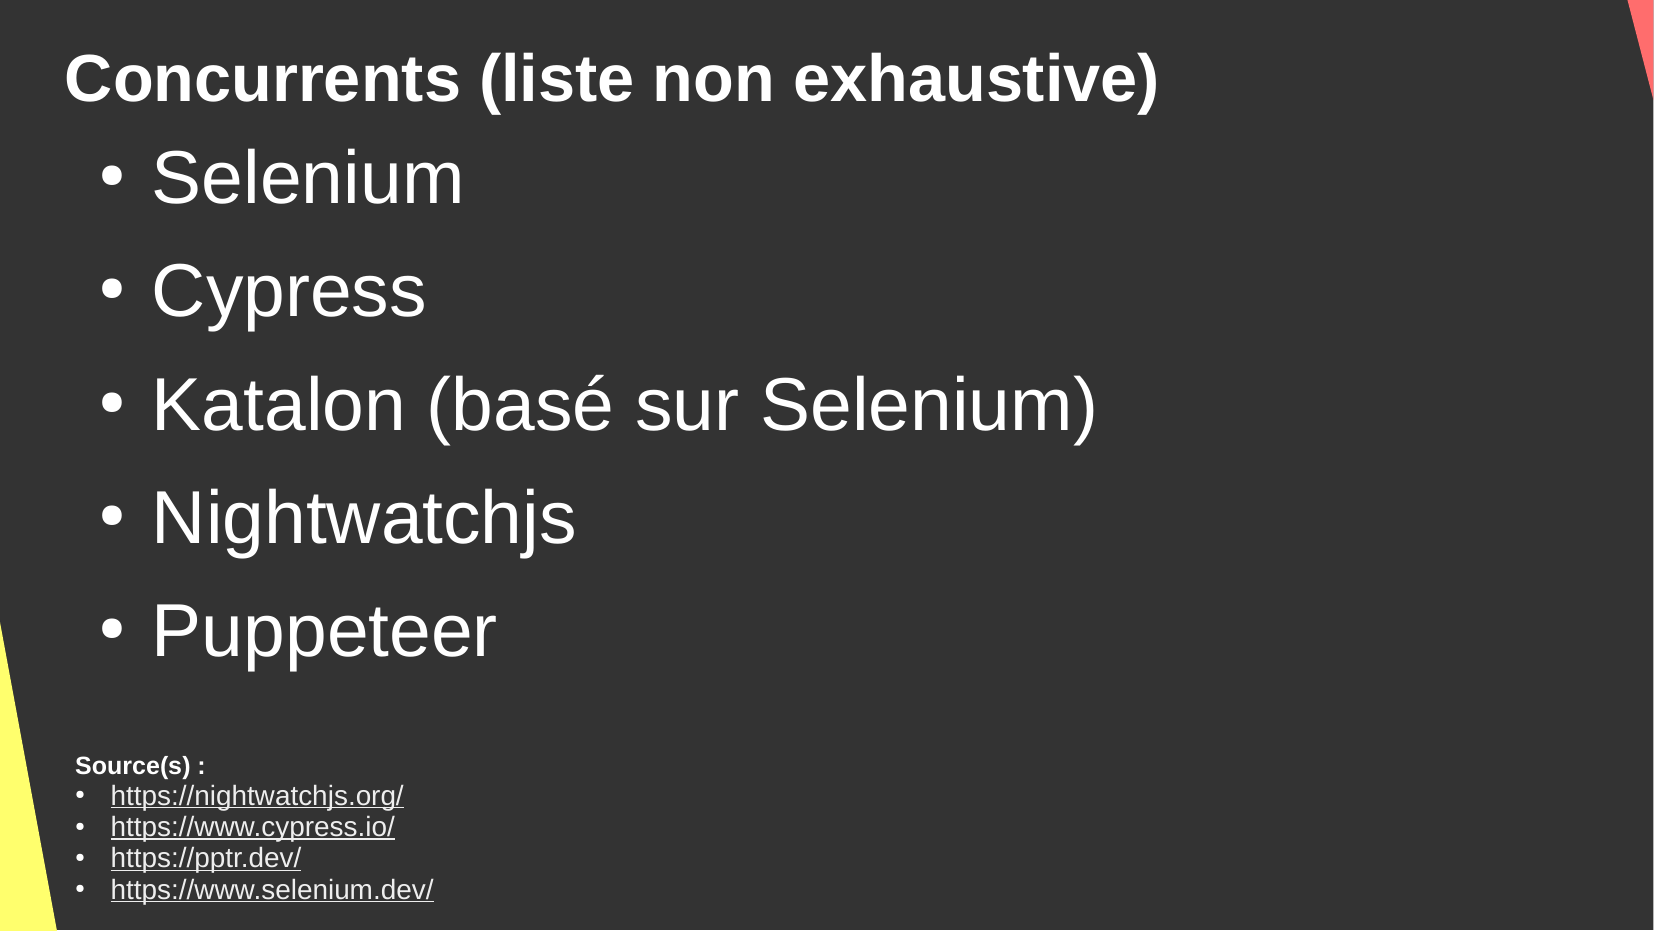

# Concurrents (liste non exhaustive)
Selenium
Cypress
Katalon (basé sur Selenium)
Nightwatchjs
Puppeteer
Source(s) :
https://nightwatchjs.org/
https://www.cypress.io/
https://pptr.dev/
https://www.selenium.dev/